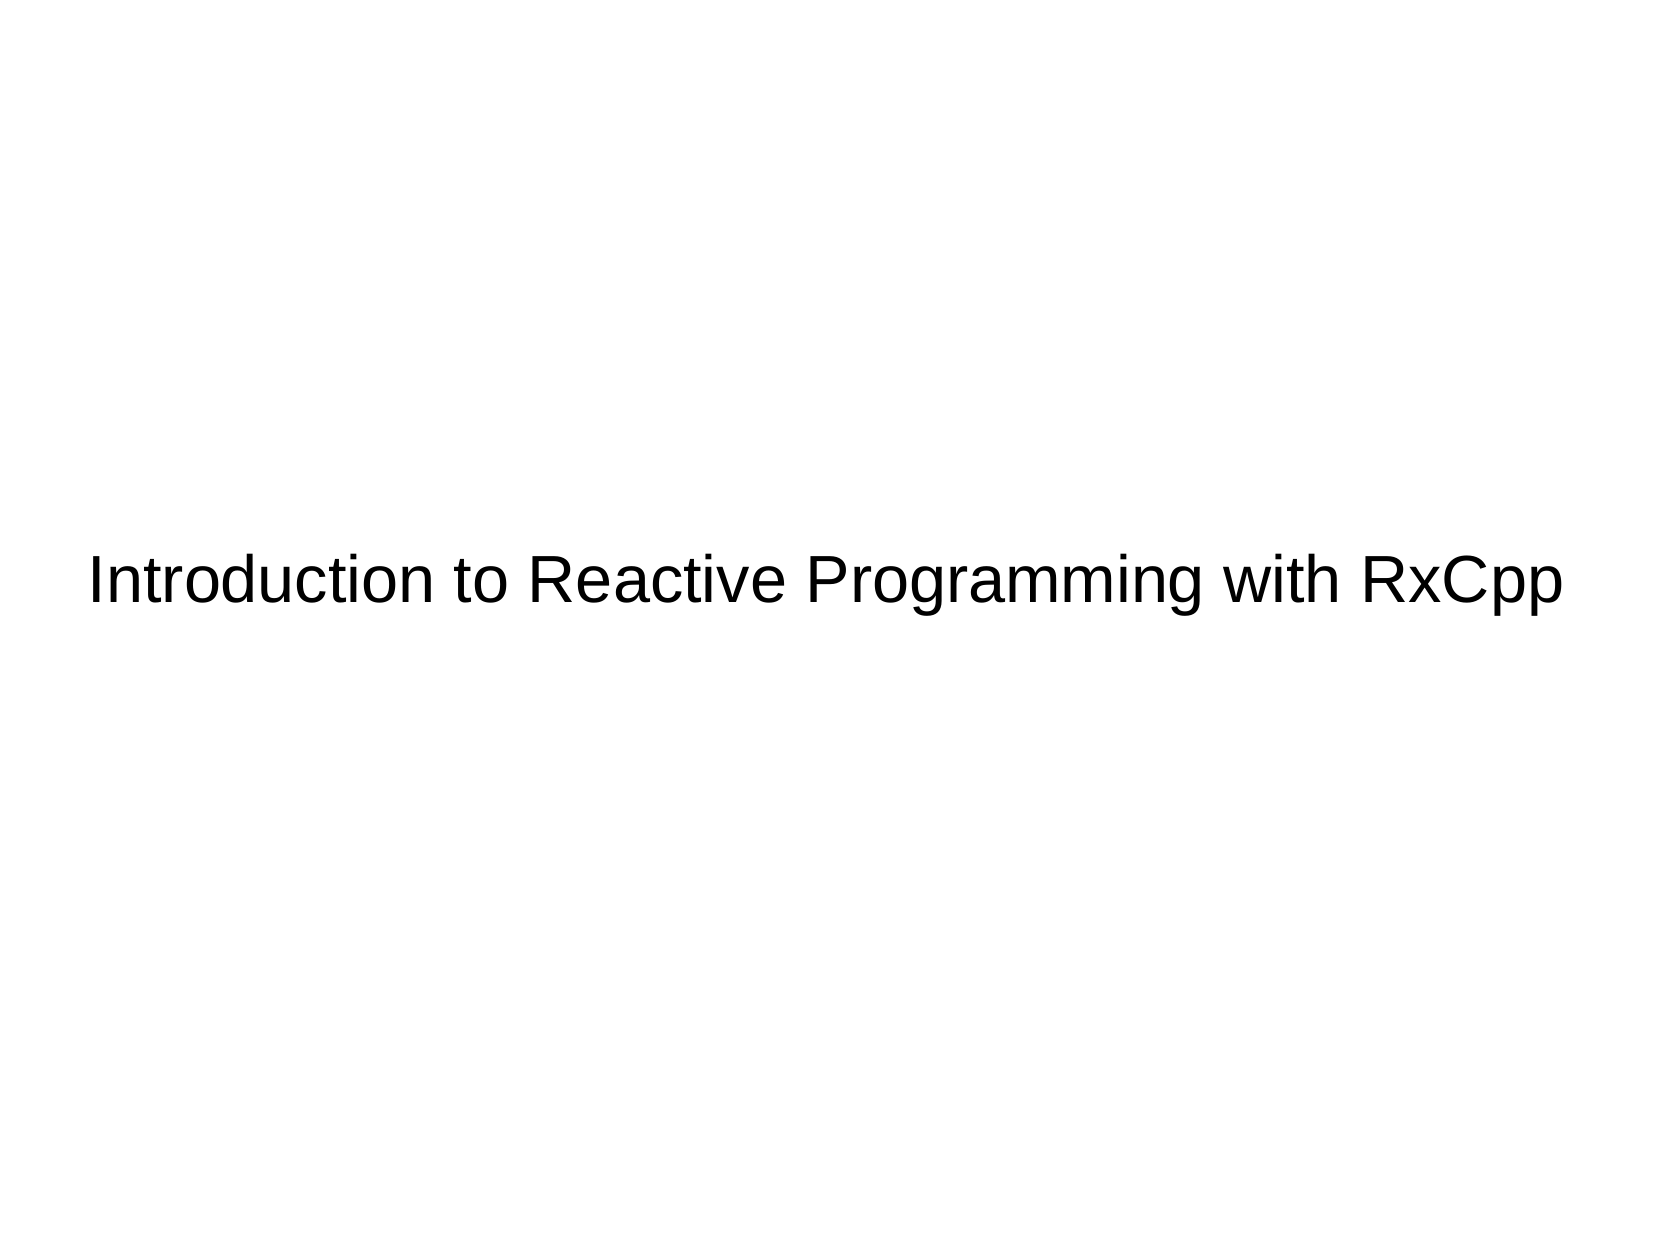

# Introduction to Reactive Programming with RxCpp